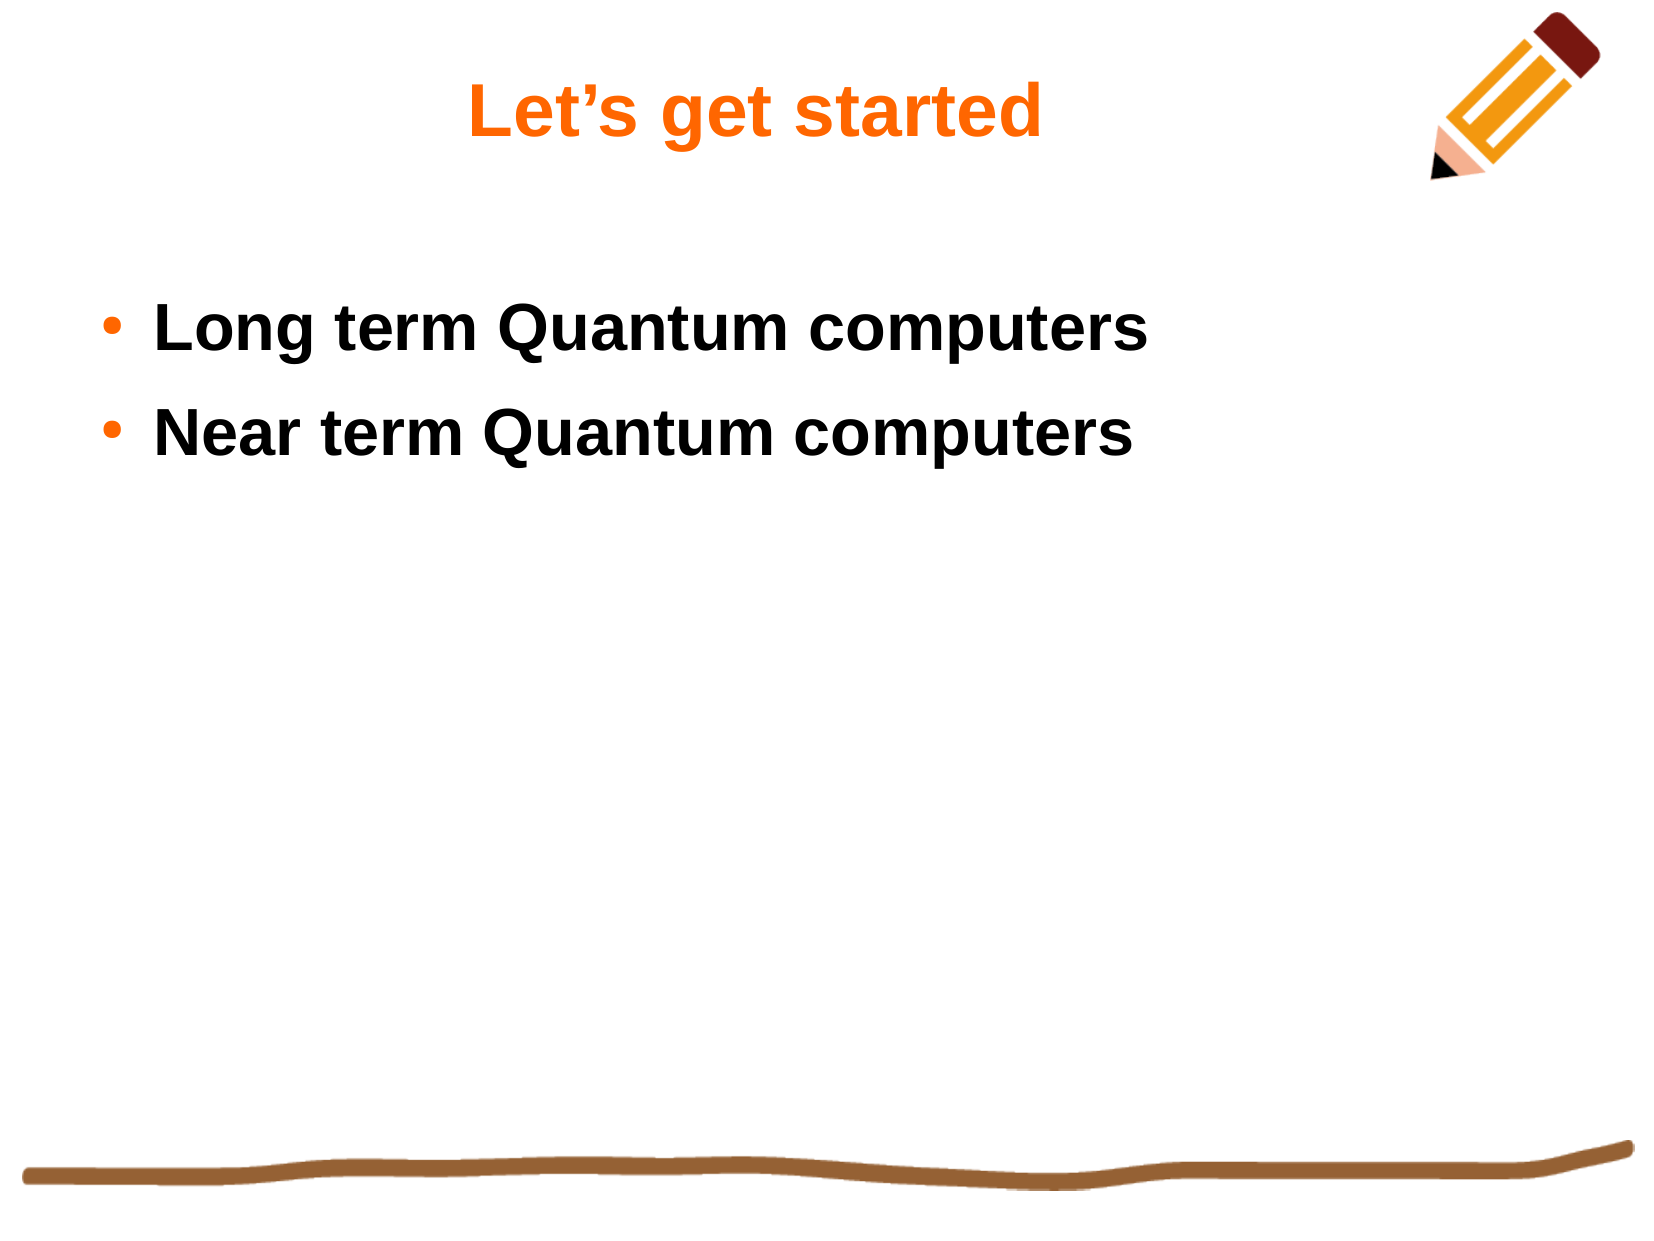

# Let’s get started
Long term Quantum computers
Near term Quantum computers